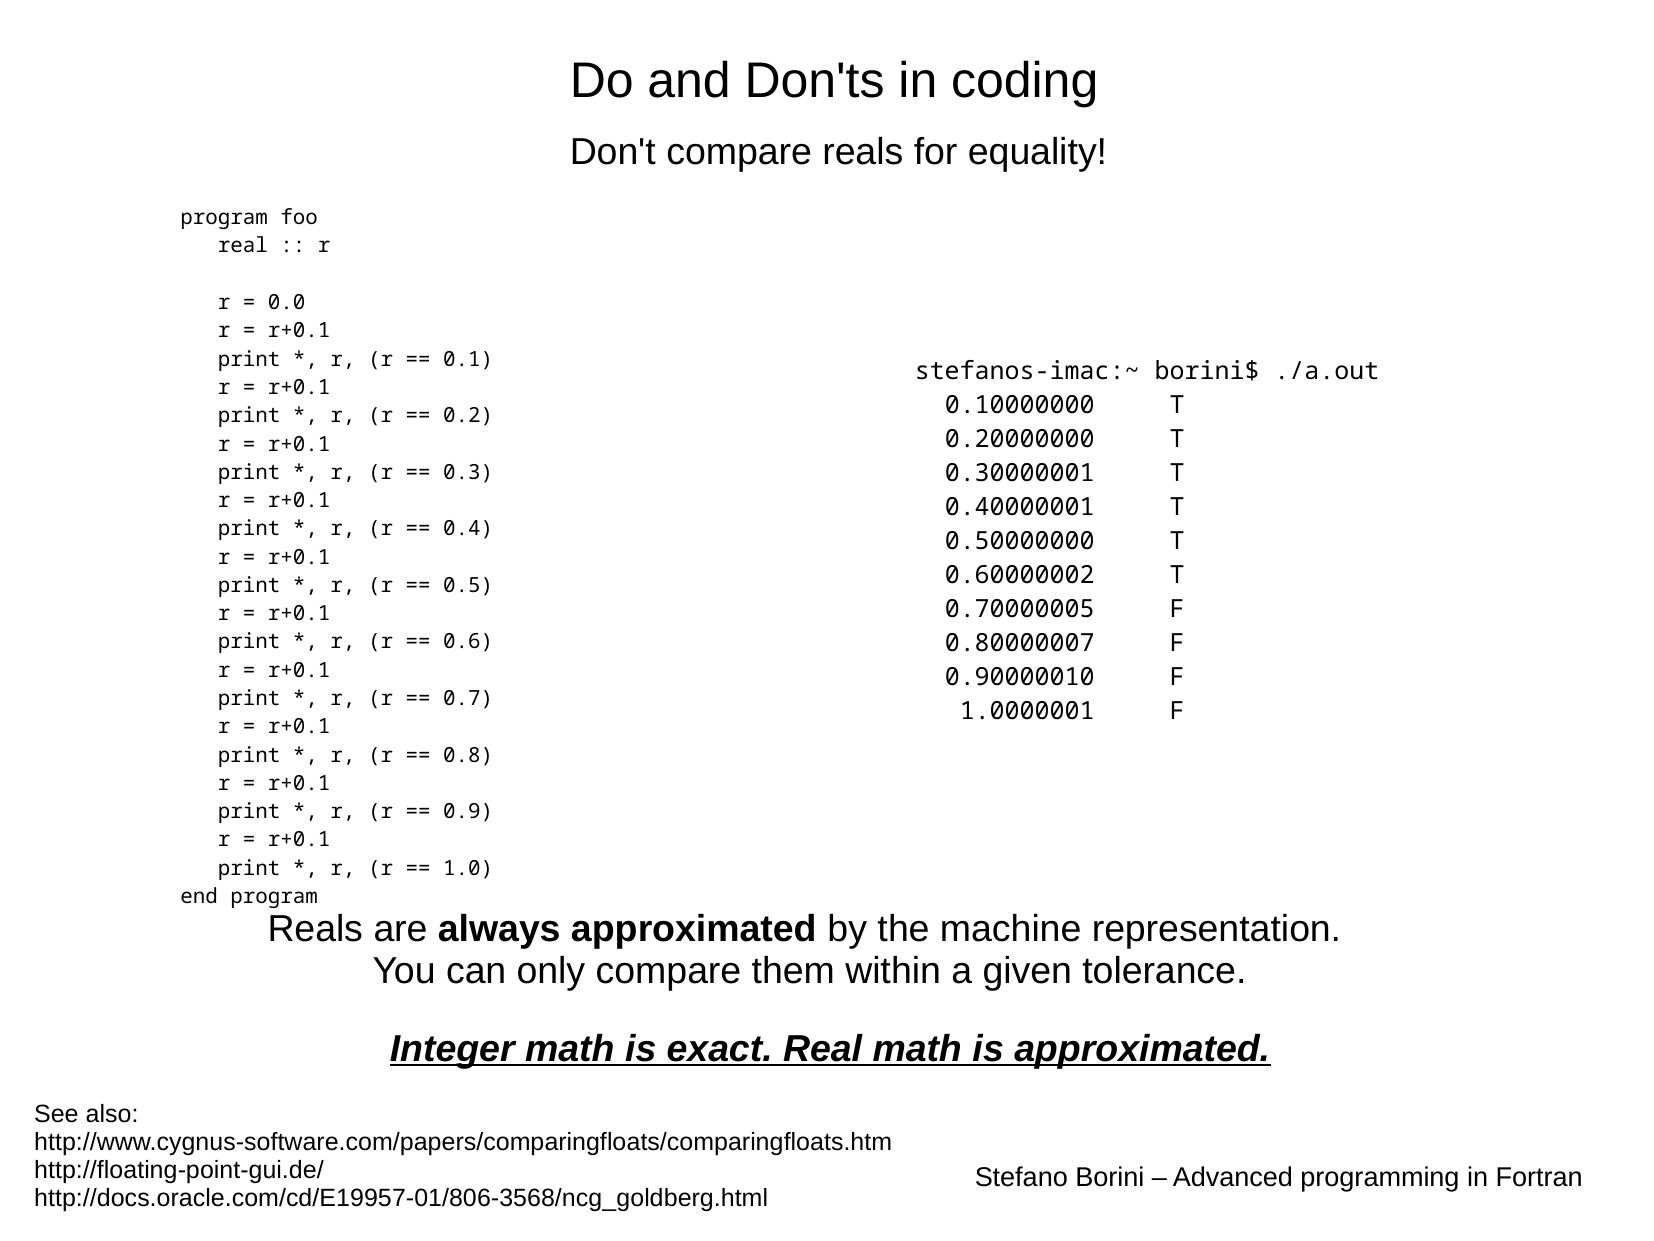

Do and Don'ts in coding
Don't compare reals for equality!
program foo
 real :: r
 r = 0.0
 r = r+0.1
 print *, r, (r == 0.1)
 r = r+0.1
 print *, r, (r == 0.2)
 r = r+0.1
 print *, r, (r == 0.3)
 r = r+0.1
 print *, r, (r == 0.4)
 r = r+0.1
 print *, r, (r == 0.5)
 r = r+0.1
 print *, r, (r == 0.6)
 r = r+0.1
 print *, r, (r == 0.7)
 r = r+0.1
 print *, r, (r == 0.8)
 r = r+0.1
 print *, r, (r == 0.9)
 r = r+0.1
 print *, r, (r == 1.0)
end program
stefanos-imac:~ borini$ ./a.out
 0.10000000 T
 0.20000000 T
 0.30000001 T
 0.40000001 T
 0.50000000 T
 0.60000002 T
 0.70000005 F
 0.80000007 F
 0.90000010 F
 1.0000001 F
Reals are always approximated by the machine representation.
You can only compare them within a given tolerance.
Integer math is exact. Real math is approximated.
See also:
http://www.cygnus-software.com/papers/comparingfloats/comparingfloats.htm
http://floating-point-gui.de/
http://docs.oracle.com/cd/E19957-01/806-3568/ncg_goldberg.html
Stefano Borini – Advanced programming in Fortran